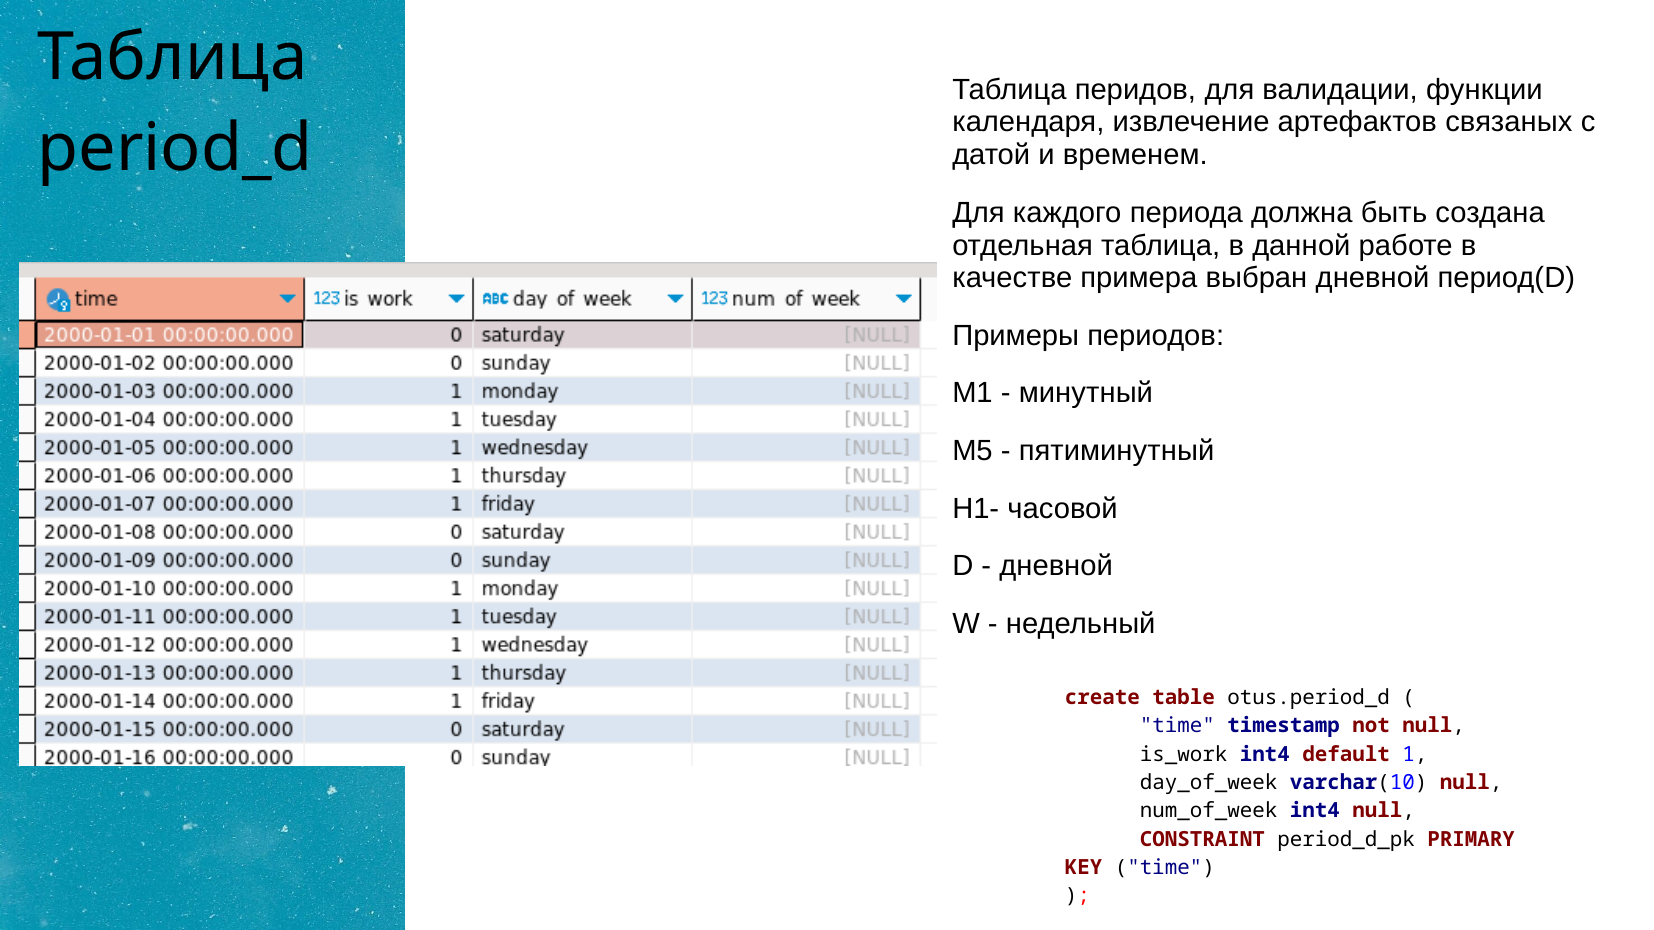

# Таблица period_d
Таблица перидов, для валидации, функции календаря, извлечение артефактов связаных с датой и временем.
Для каждого периода должна быть создана отдельная таблица, в данной работе в качестве примера выбран дневной период(D)
Примеры периодов:
M1 - минутный
M5 - пятиминутный
H1- часовой
D - дневной
W - недельный
create table otus.period_d (
	"time" timestamp not null,
	is_work int4 default 1,
	day_of_week varchar(10) null,
	num_of_week int4 null,
	CONSTRAINT period_d_pk PRIMARY KEY ("time")
);